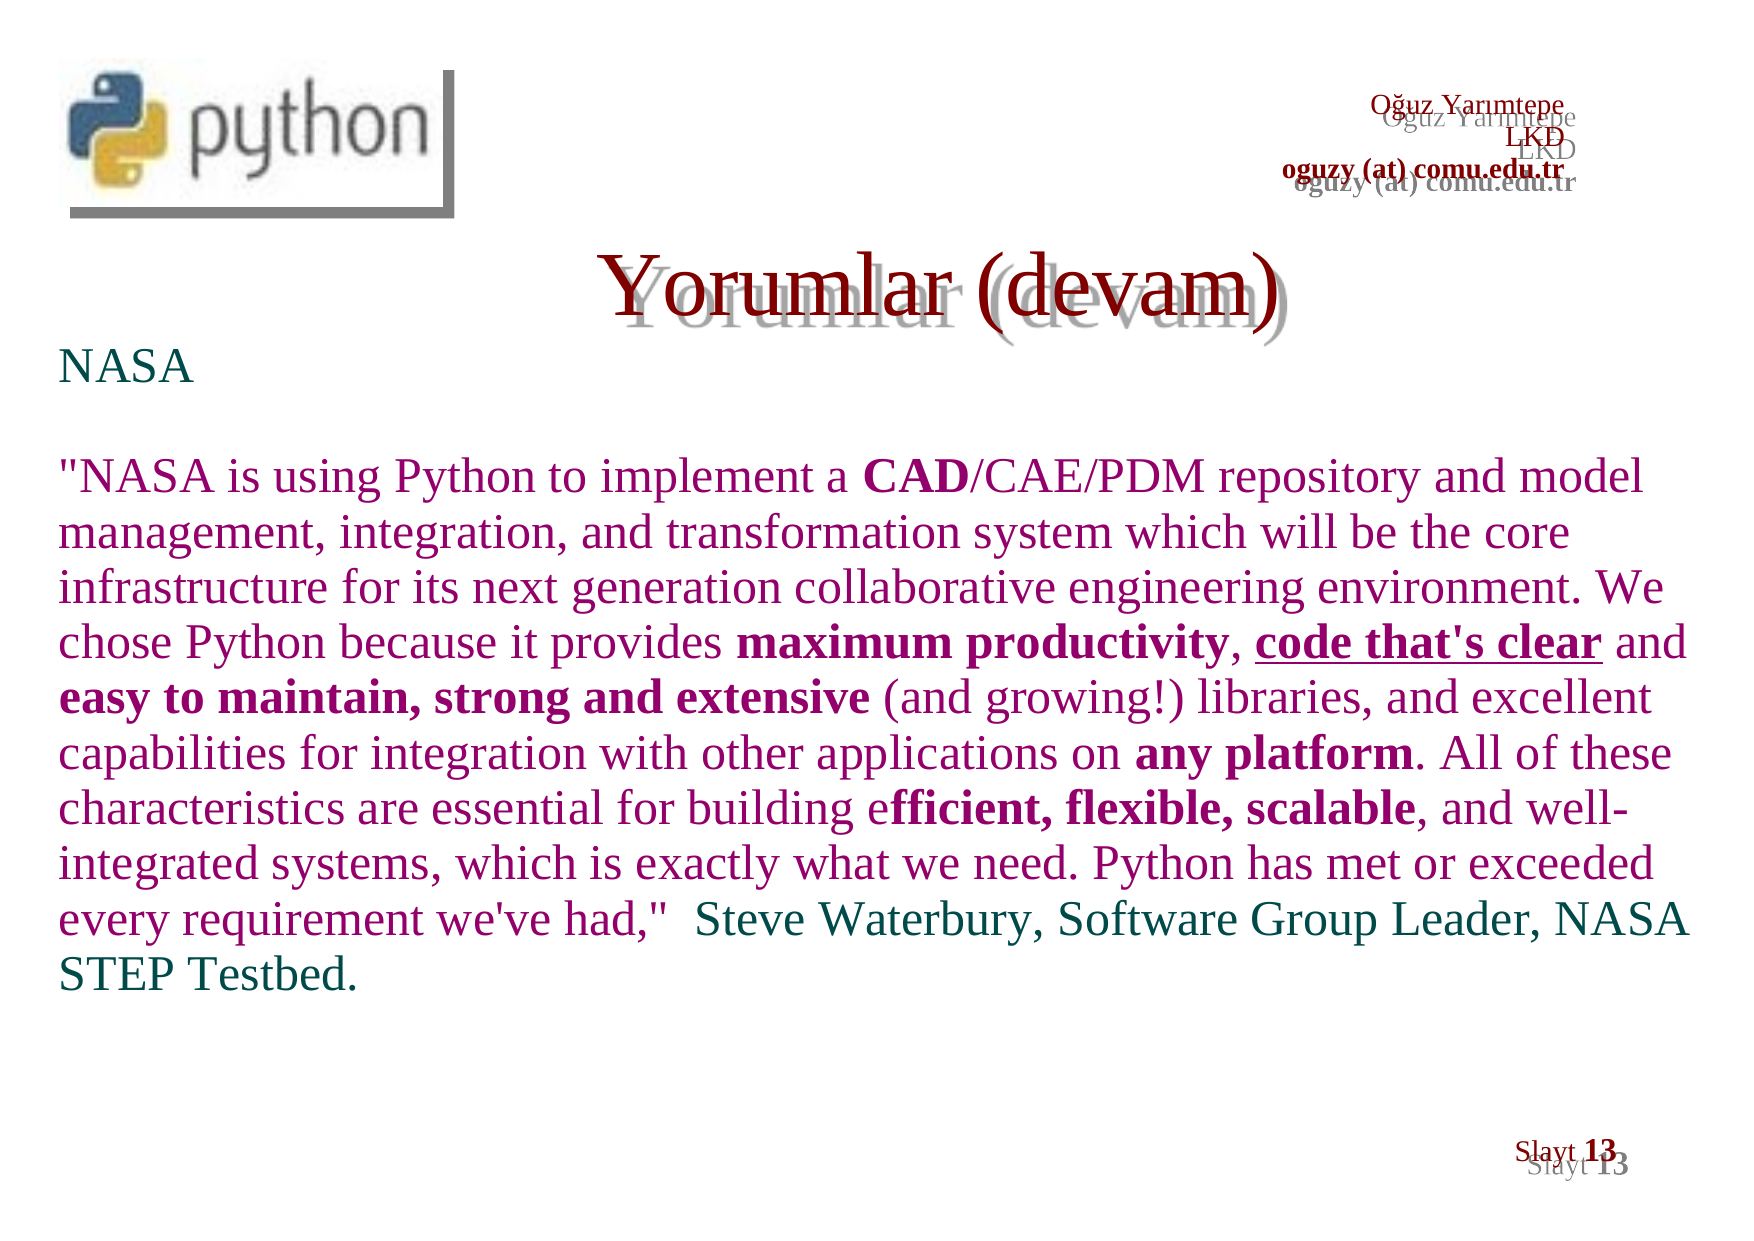

# Yorumlar (devam)
NASA
"NASA is using Python to implement a CAD/CAE/PDM repository and model management, integration, and transformation system which will be the core infrastructure for its next generation collaborative engineering environment. We chose Python because it provides maximum productivity, code that's clear and easy to maintain, strong and extensive (and growing!) libraries, and excellent capabilities for integration with other applications on any platform. All of these characteristics are essential for building efficient, flexible, scalable, and well-integrated systems, which is exactly what we need. Python has met or exceeded every requirement we've had," Steve Waterbury, Software Group Leader, NASA STEP Testbed.